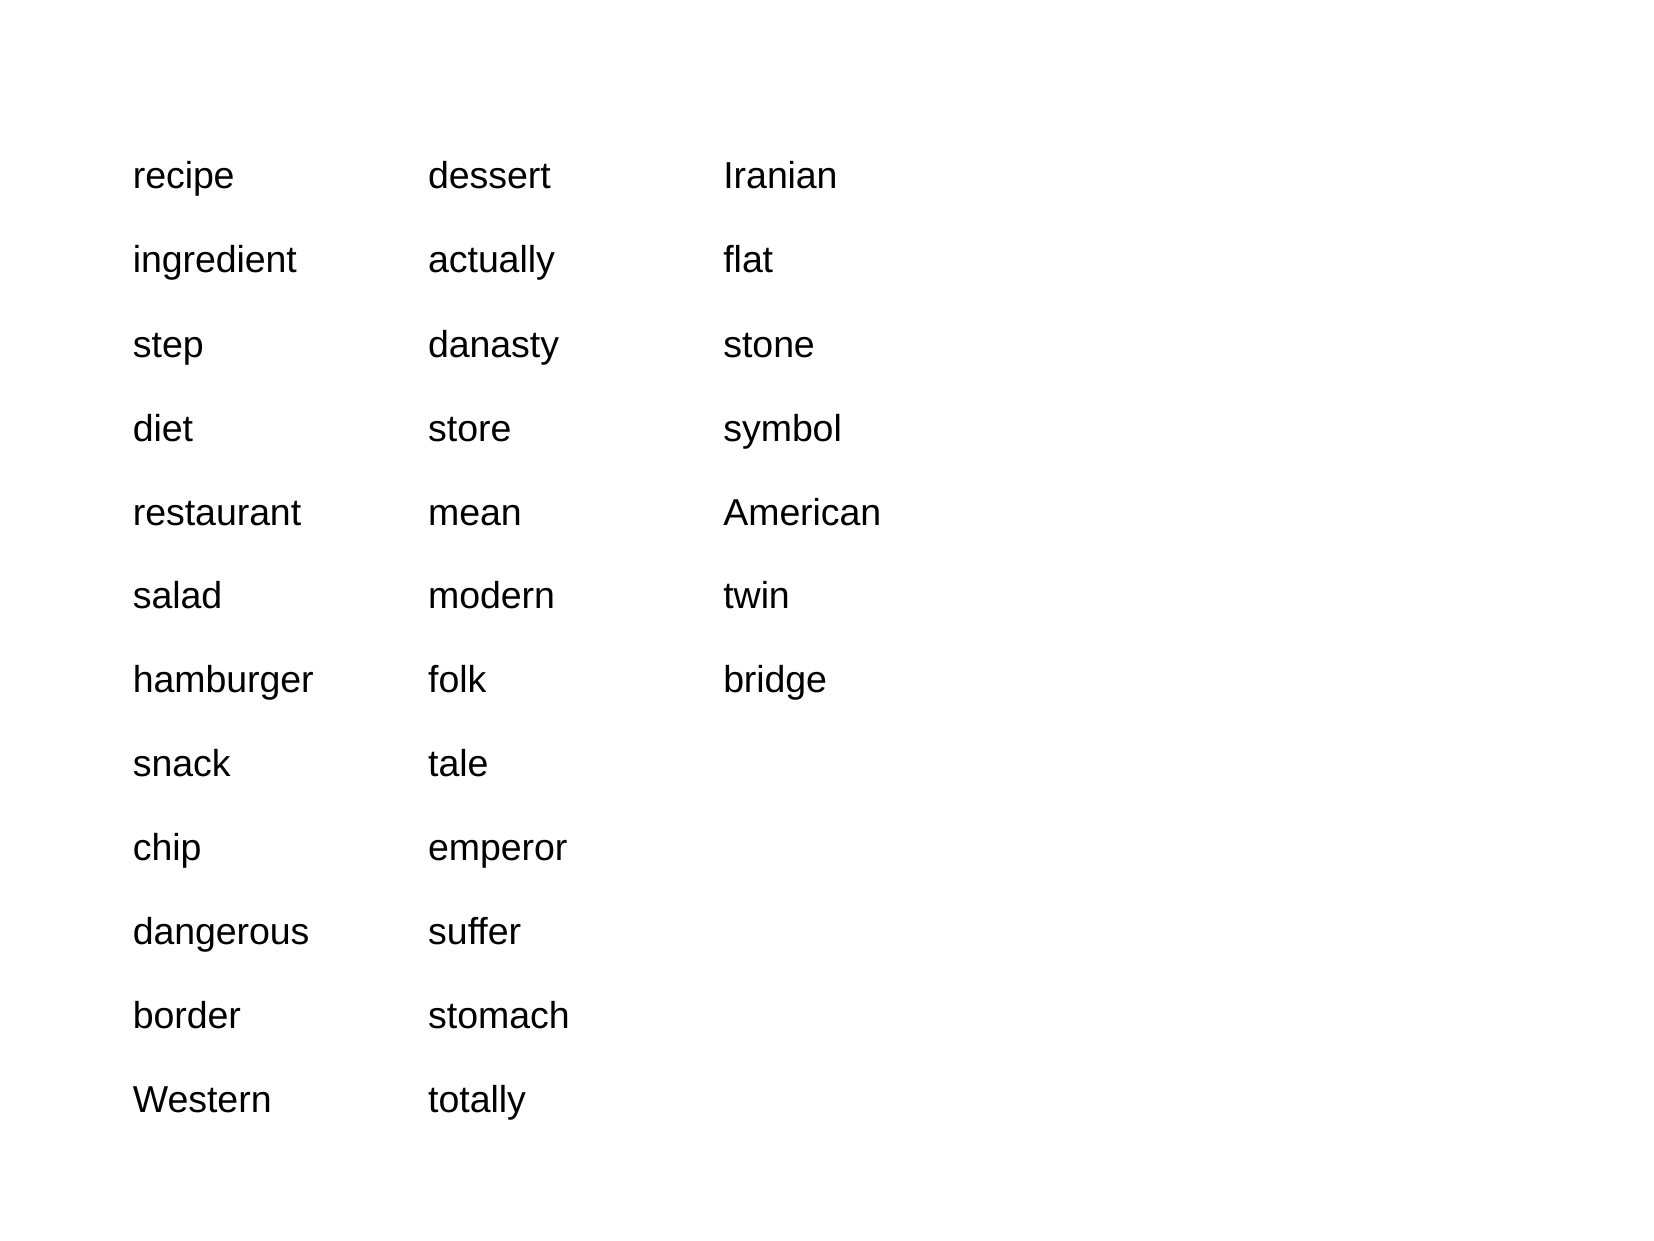

recipe			dessert			Iranian
ingredient		actually			flat
step				danasty			stone
diet				store			symbol
restaurant		mean			American
salad			modern			twin
hamburger		folk				bridge
snack			tale
chip				emperor
dangerous		suffer
border			stomach
Western			totally